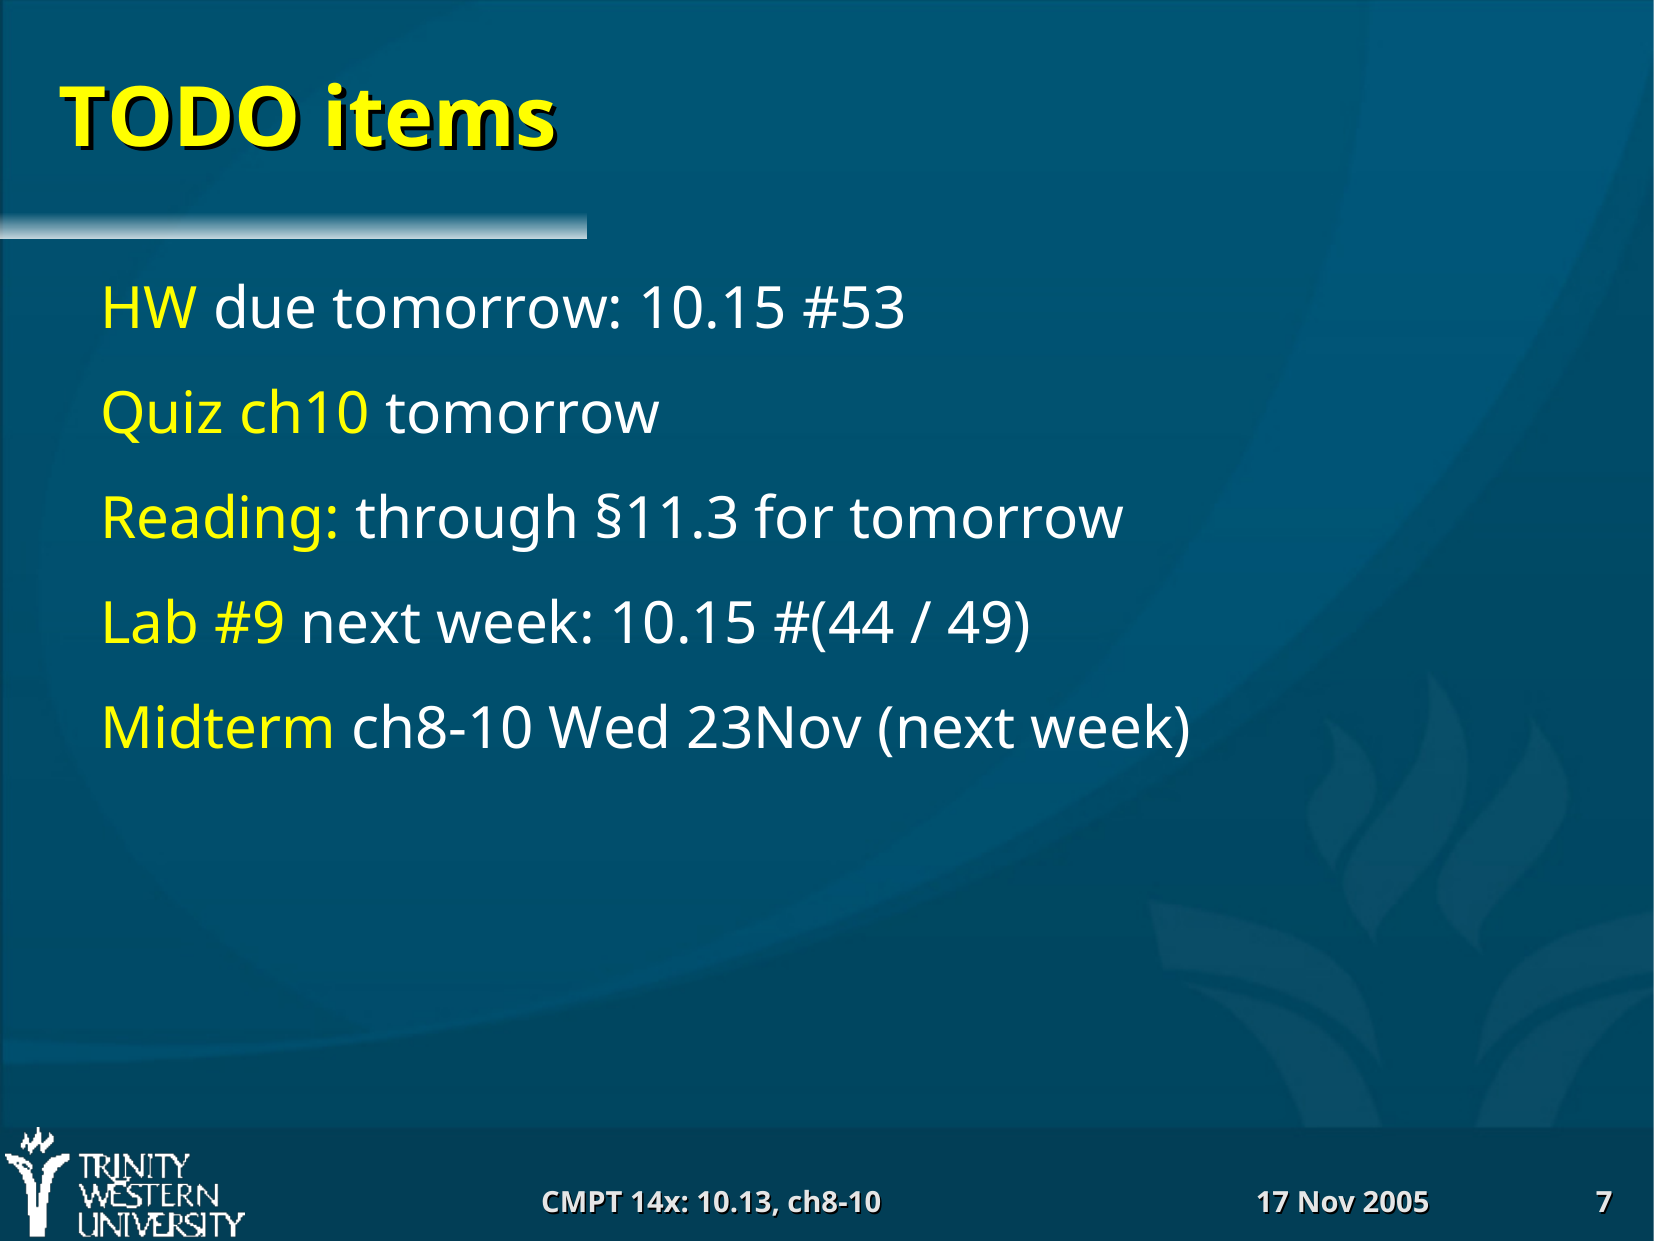

# TODO items
HW due tomorrow: 10.15 #53
Quiz ch10 tomorrow
Reading: through §11.3 for tomorrow
Lab #9 next week: 10.15 #(44 / 49)
Midterm ch8-10 Wed 23Nov (next week)
CMPT 14x: 10.13, ch8-10
17 Nov 2005
7